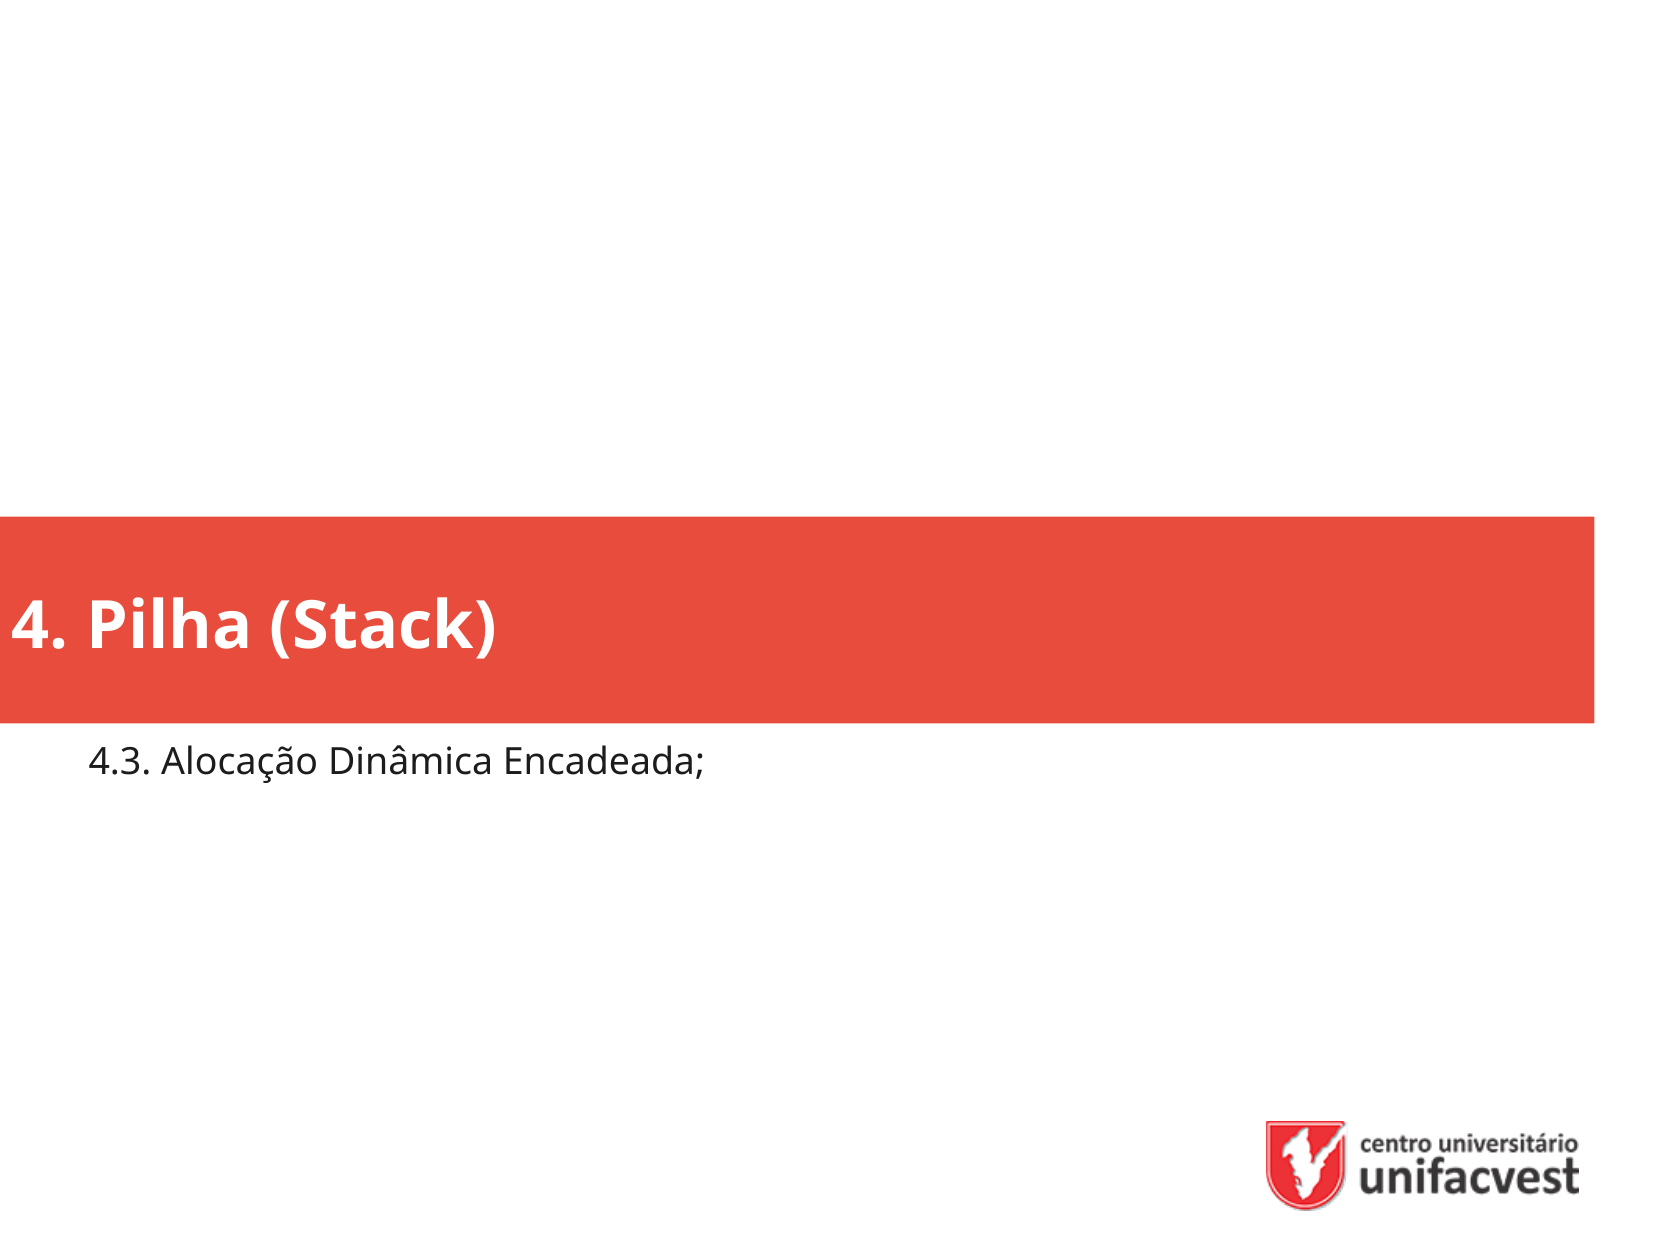

4. Pilha (Stack)
# 4.3. Alocação Dinâmica Encadeada;